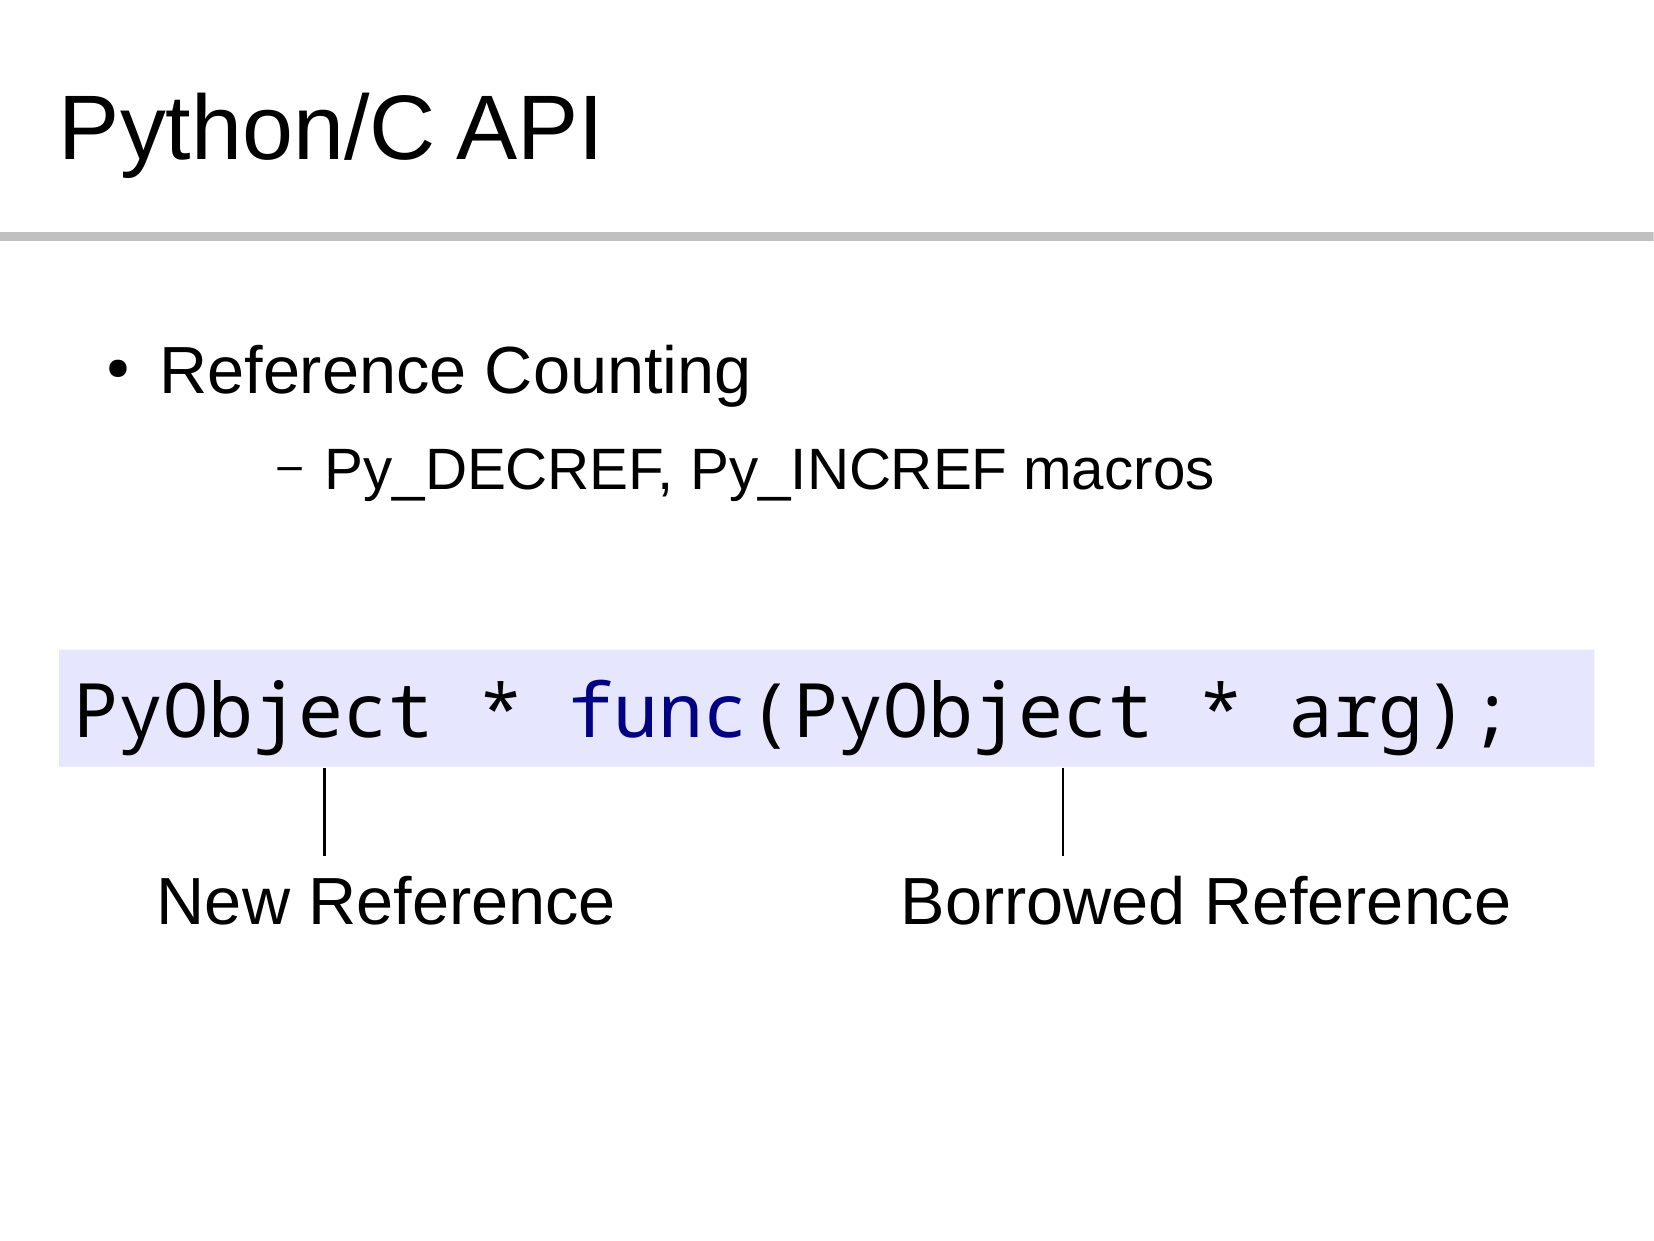

# Python/C API
Reference Counting
Py_DECREF, Py_INCREF macros
PyObject * func(PyObject * arg);
New Reference
Borrowed Reference